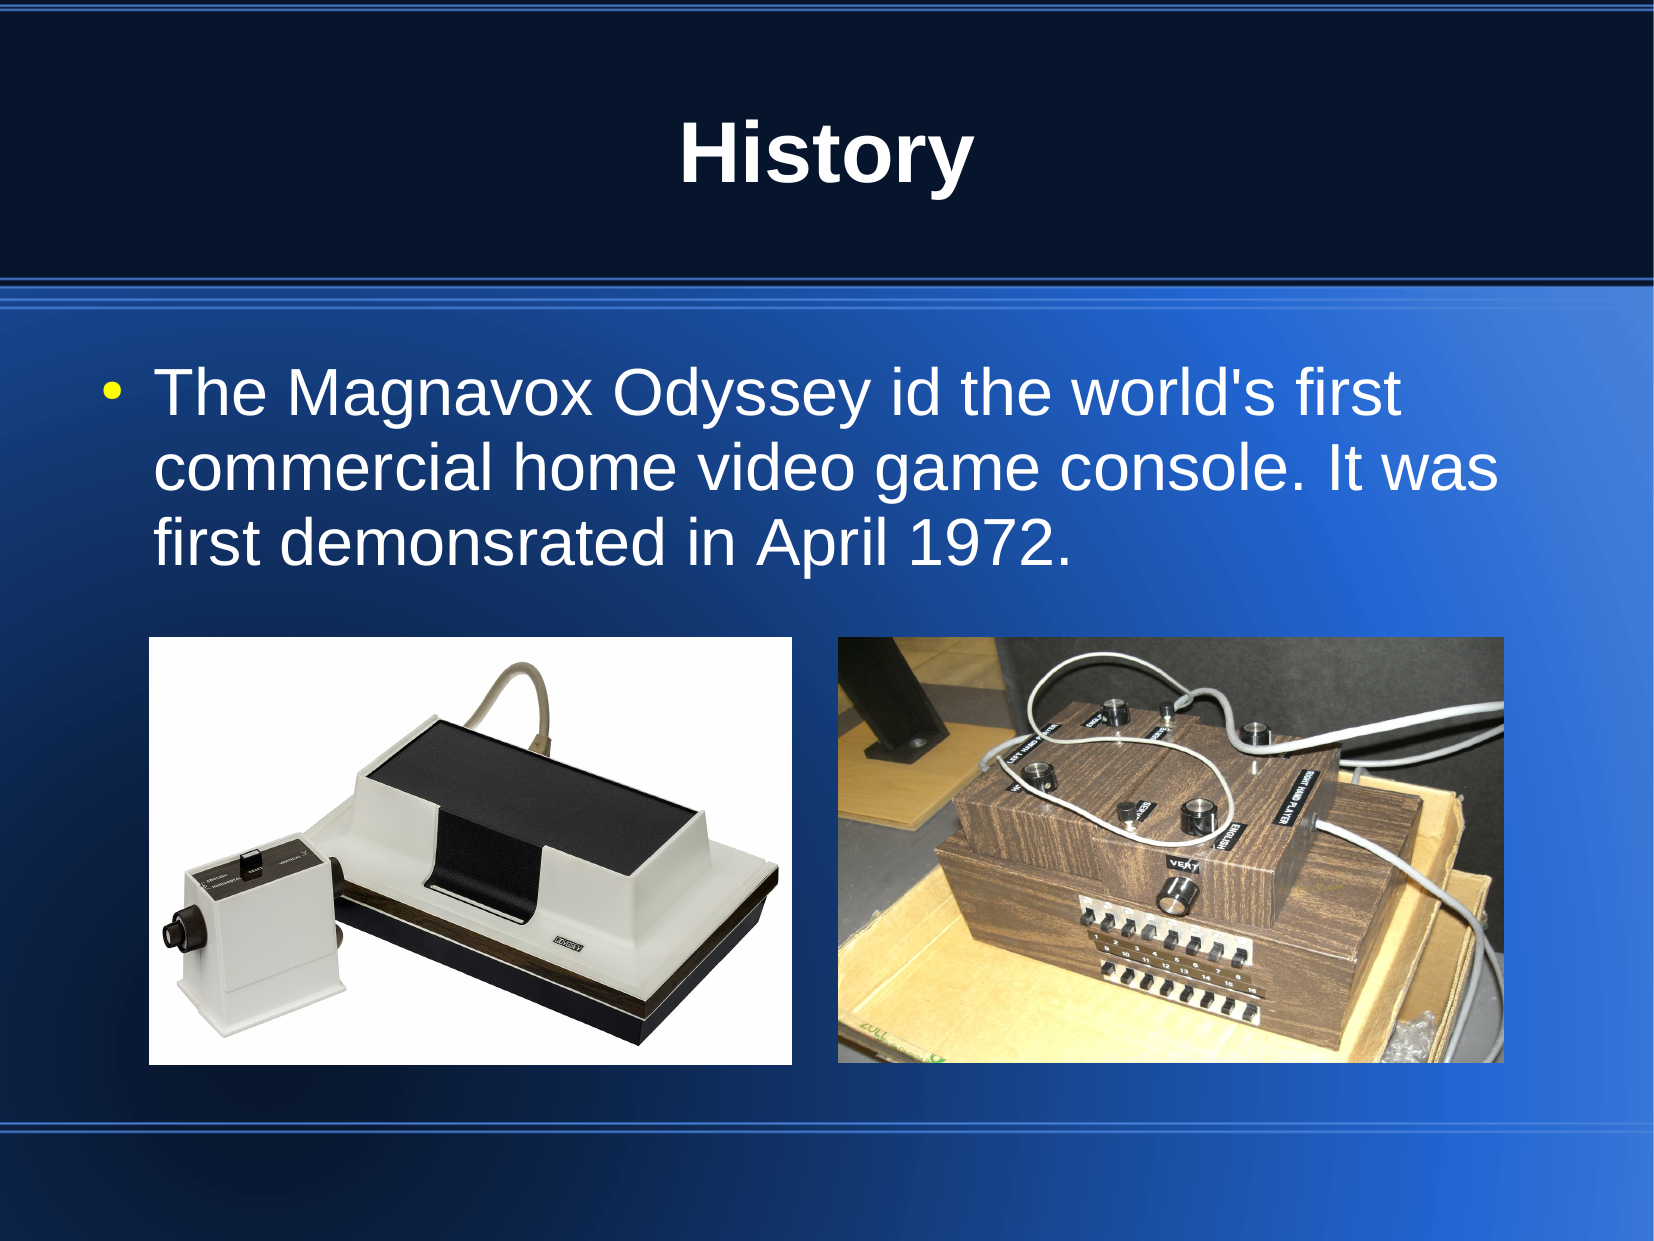

# History
The Magnavox Odyssey id the world's first commercial home video game console. It was first demonsrated in April 1972.